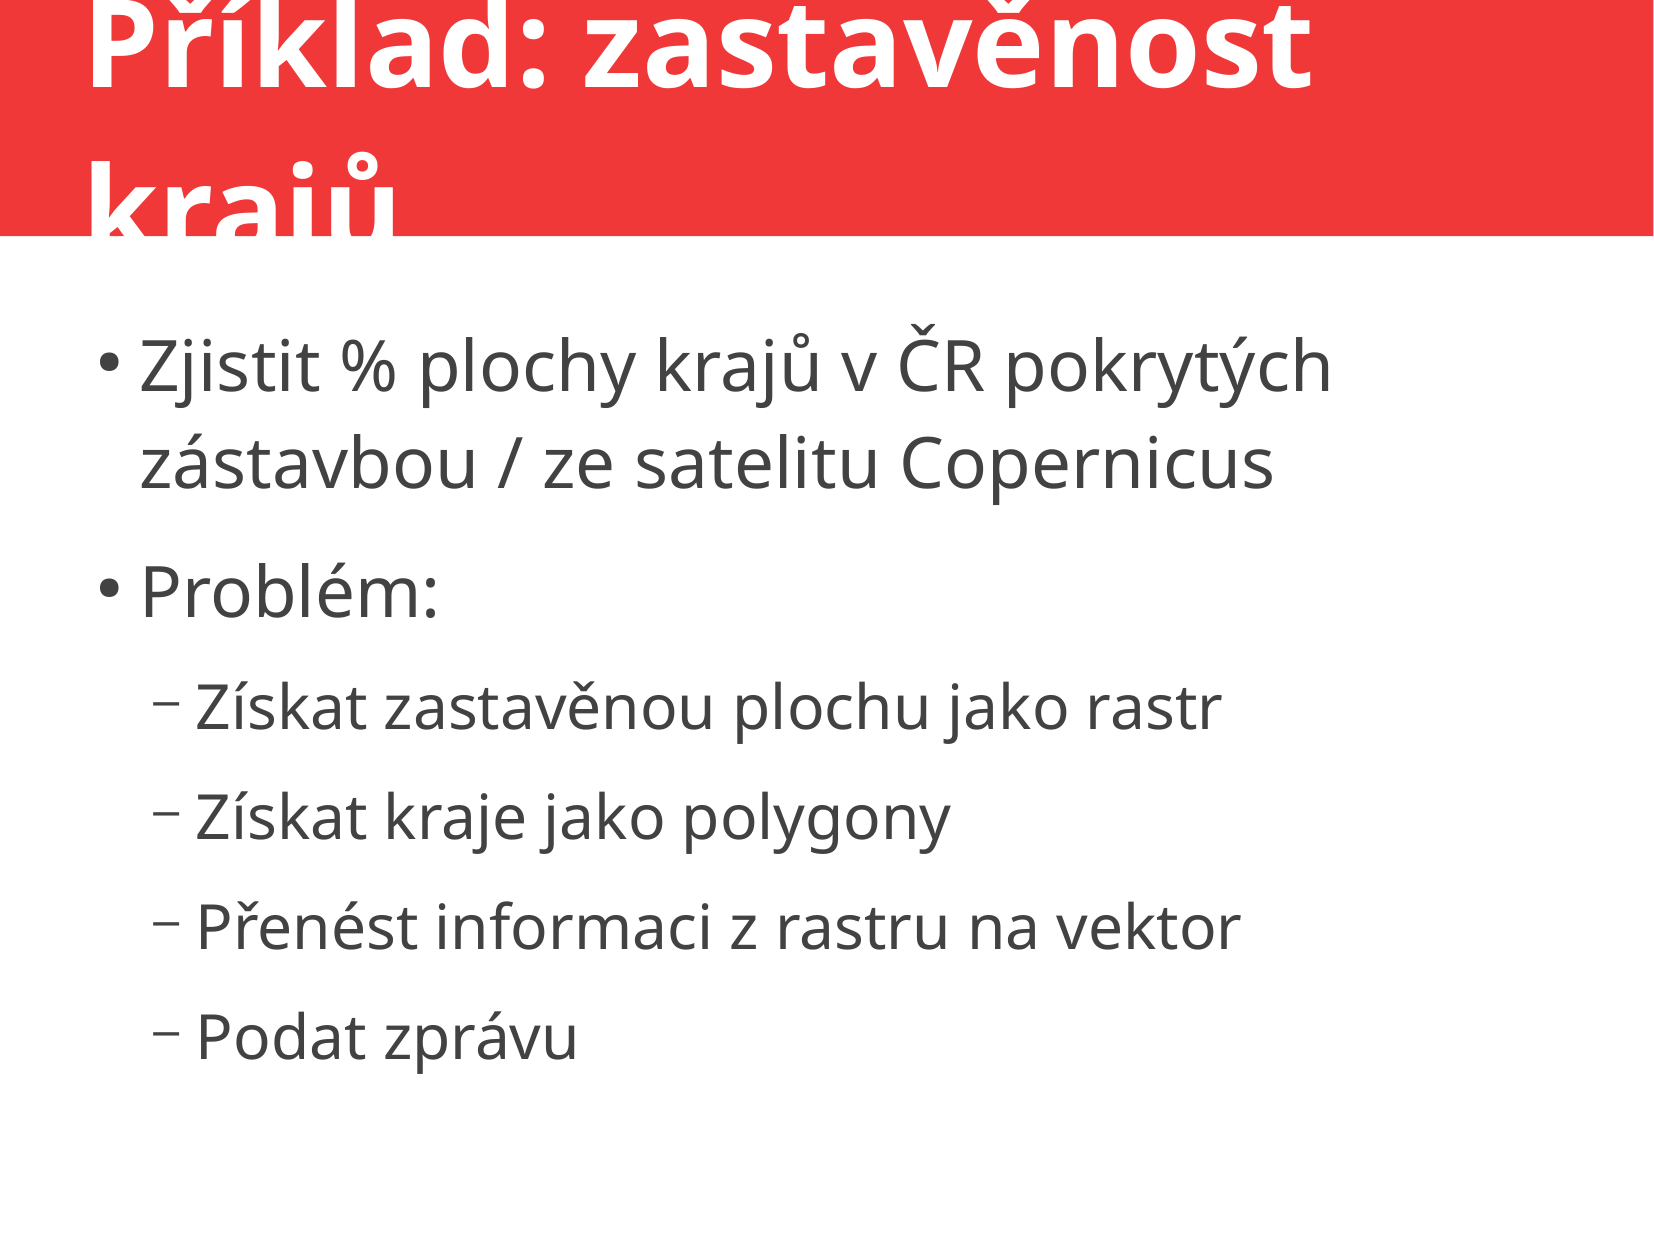

# Příklad: zastavěnost krajů
Zjistit % plochy krajů v ČR pokrytých zástavbou / ze satelitu Copernicus
Problém:
Získat zastavěnou plochu jako rastr
Získat kraje jako polygony
Přenést informaci z rastru na vektor
Podat zprávu